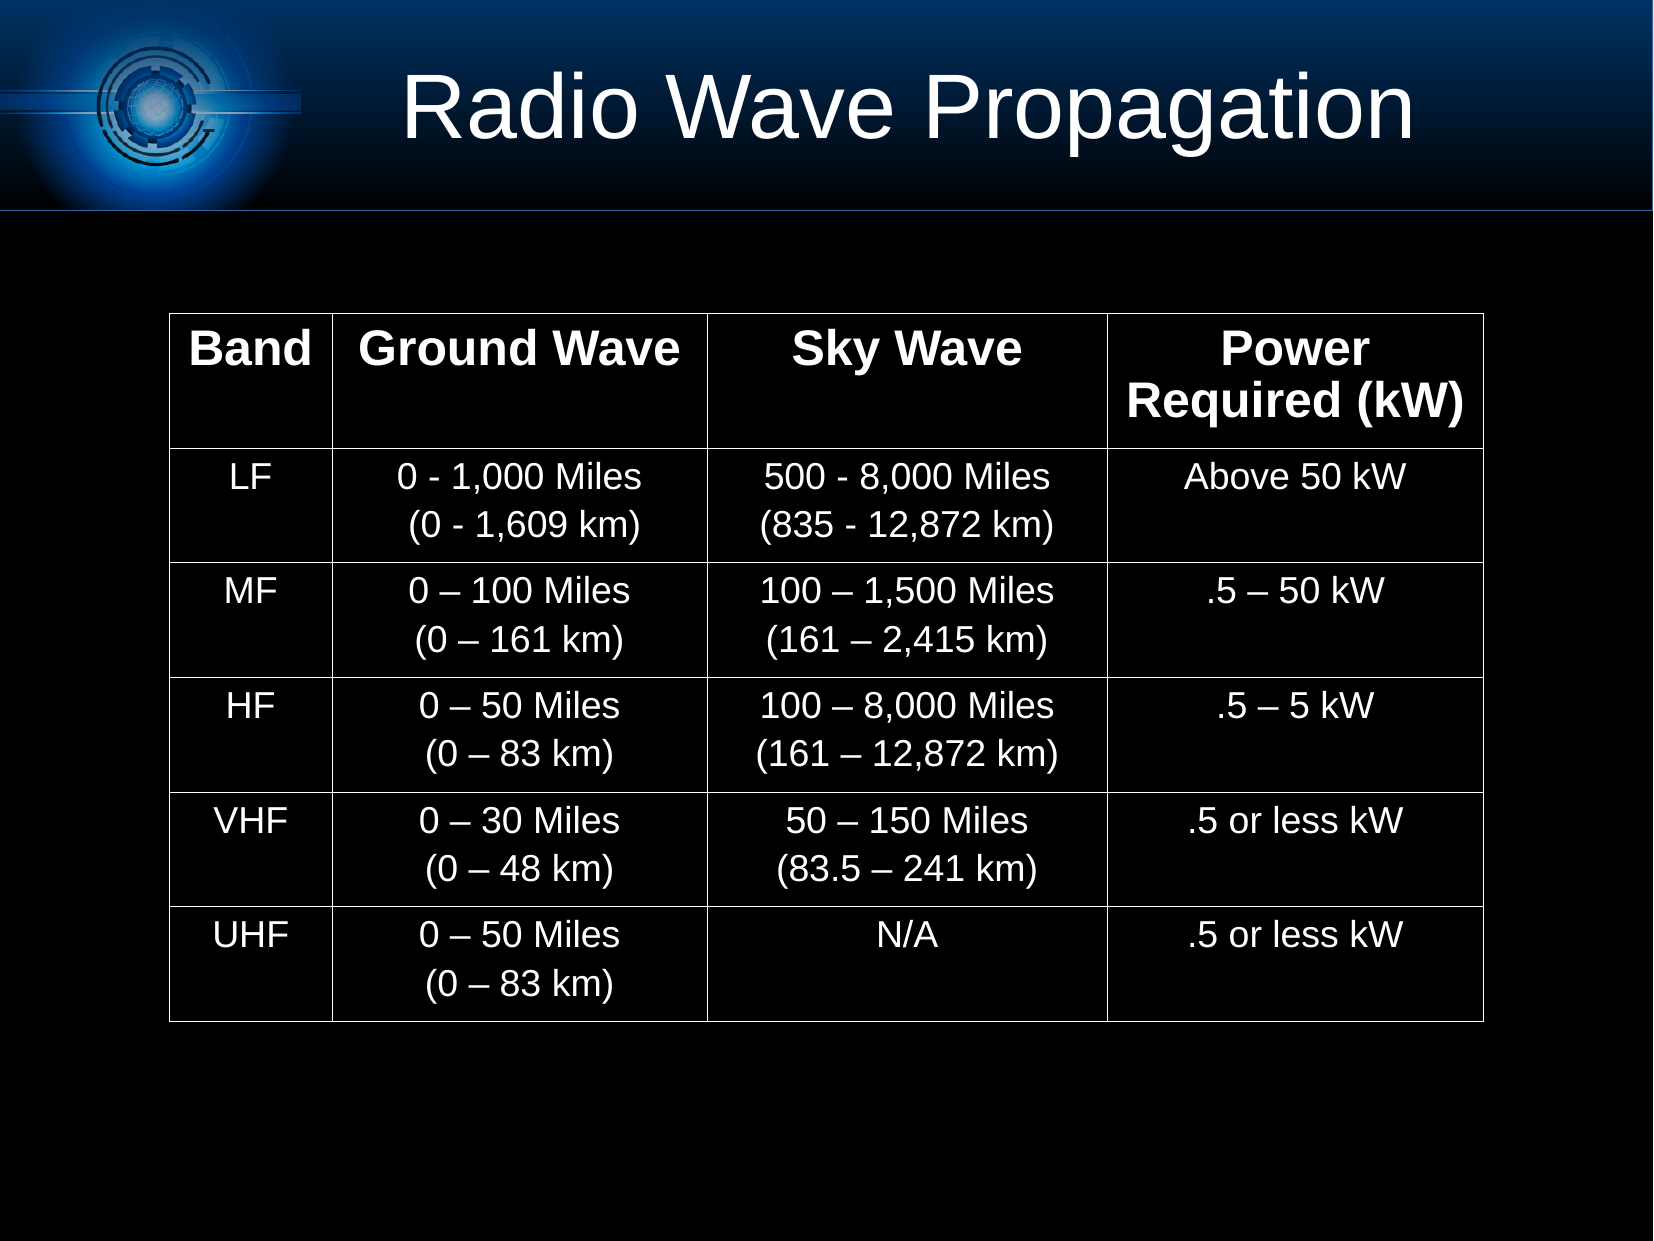

# Radio Wave Propagation
| Band | Ground Wave | Sky Wave | Power Required (kW) |
| --- | --- | --- | --- |
| LF | 0 - 1,000 Miles (0 - 1,609 km) | 500 - 8,000 Miles (835 - 12,872 km) | Above 50 kW |
| MF | 0 – 100 Miles (0 – 161 km) | 100 – 1,500 Miles (161 – 2,415 km) | .5 – 50 kW |
| HF | 0 – 50 Miles (0 – 83 km) | 100 – 8,000 Miles (161 – 12,872 km) | .5 – 5 kW |
| VHF | 0 – 30 Miles (0 – 48 km) | 50 – 150 Miles (83.5 – 241 km) | .5 or less kW |
| UHF | 0 – 50 Miles (0 – 83 km) | N/A | .5 or less kW |